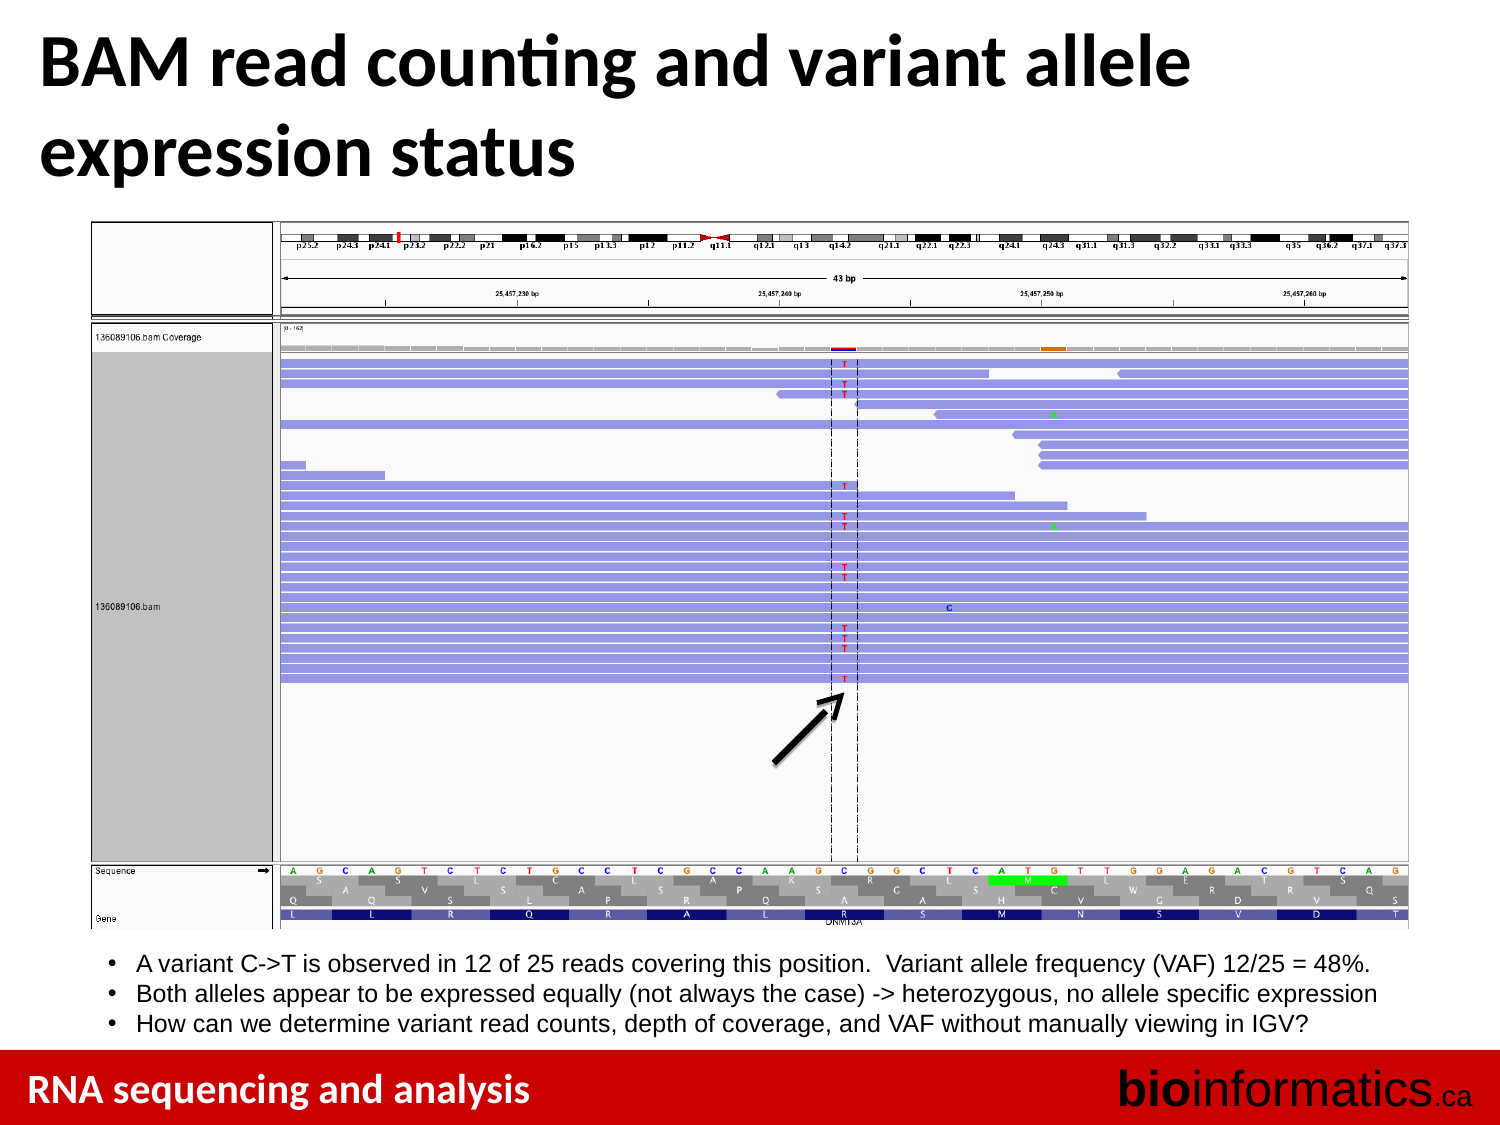

# BAM read counting and variant allele expression status
A variant C->T is observed in 12 of 25 reads covering this position. Variant allele frequency (VAF) 12/25 = 48%.
Both alleles appear to be expressed equally (not always the case) -> heterozygous, no allele specific expression
How can we determine variant read counts, depth of coverage, and VAF without manually viewing in IGV?